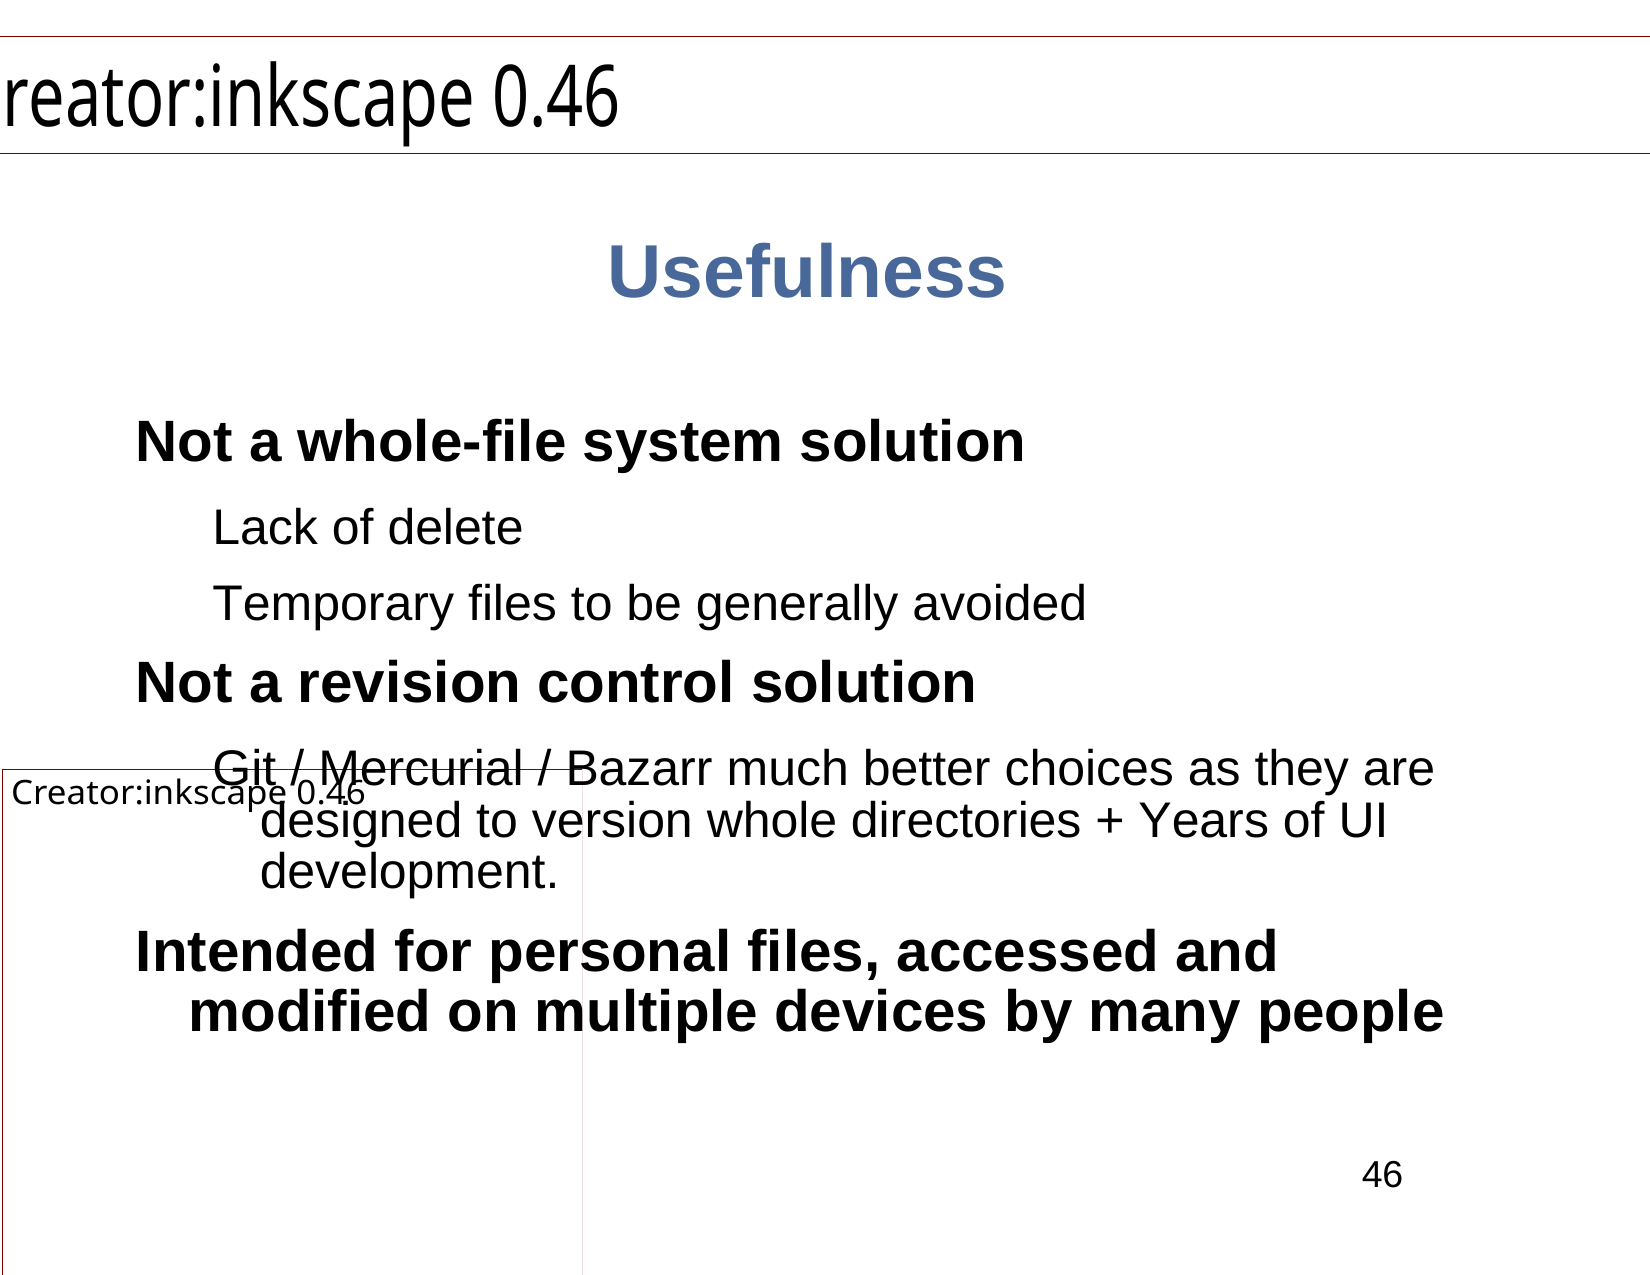

# Usefulness
Not a whole-file system solution
Lack of delete
Temporary files to be generally avoided
Not a revision control solution
Git / Mercurial / Bazarr much better choices as they are designed to version whole directories + Years of UI development.
Intended for personal files, accessed and modified on multiple devices by many people